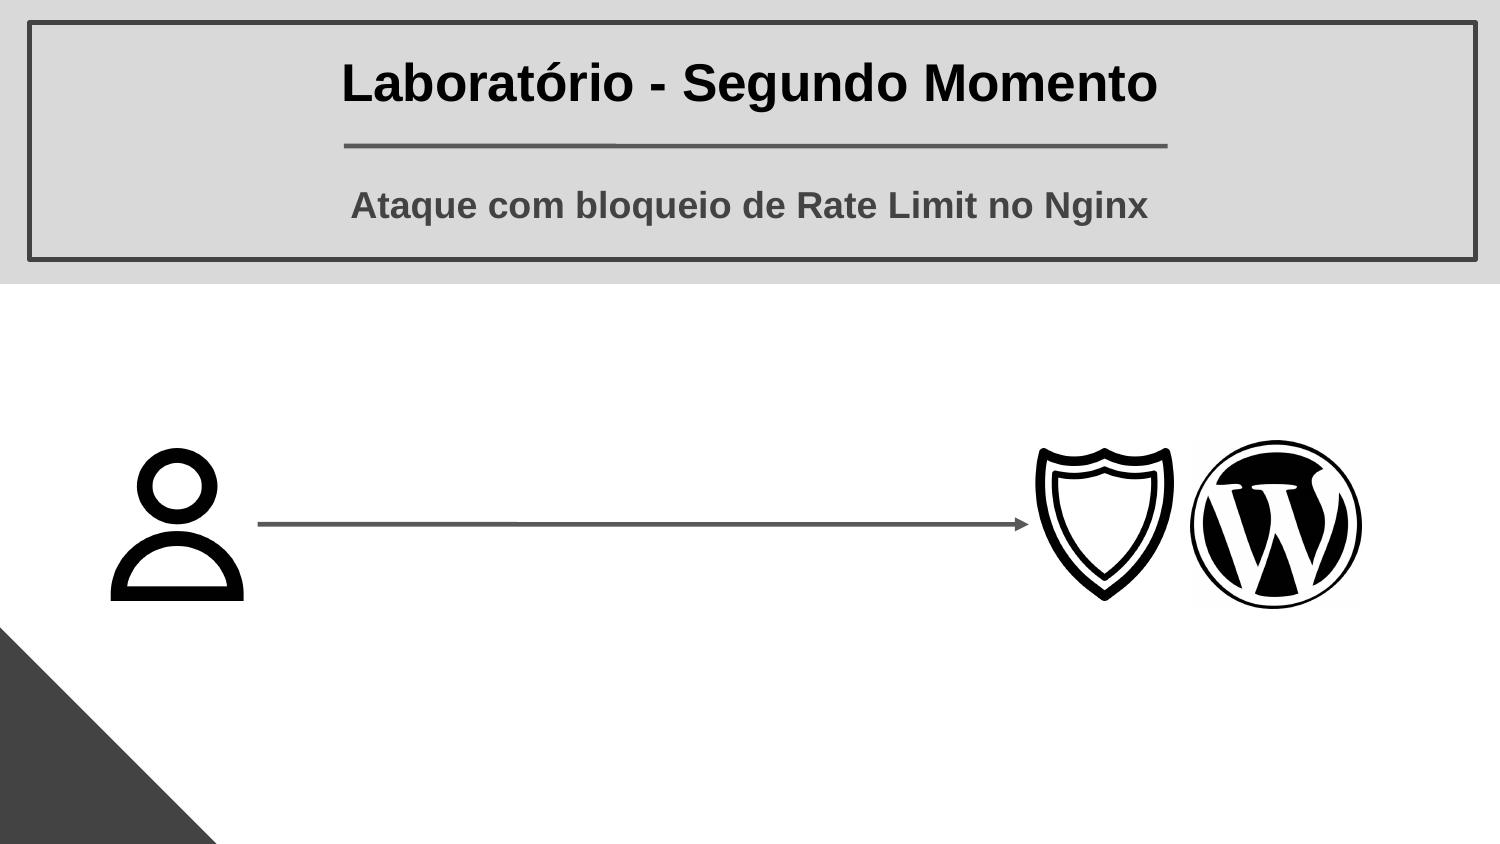

# Laboratório - Segundo Momento
Ataque com bloqueio de Rate Limit no Nginx